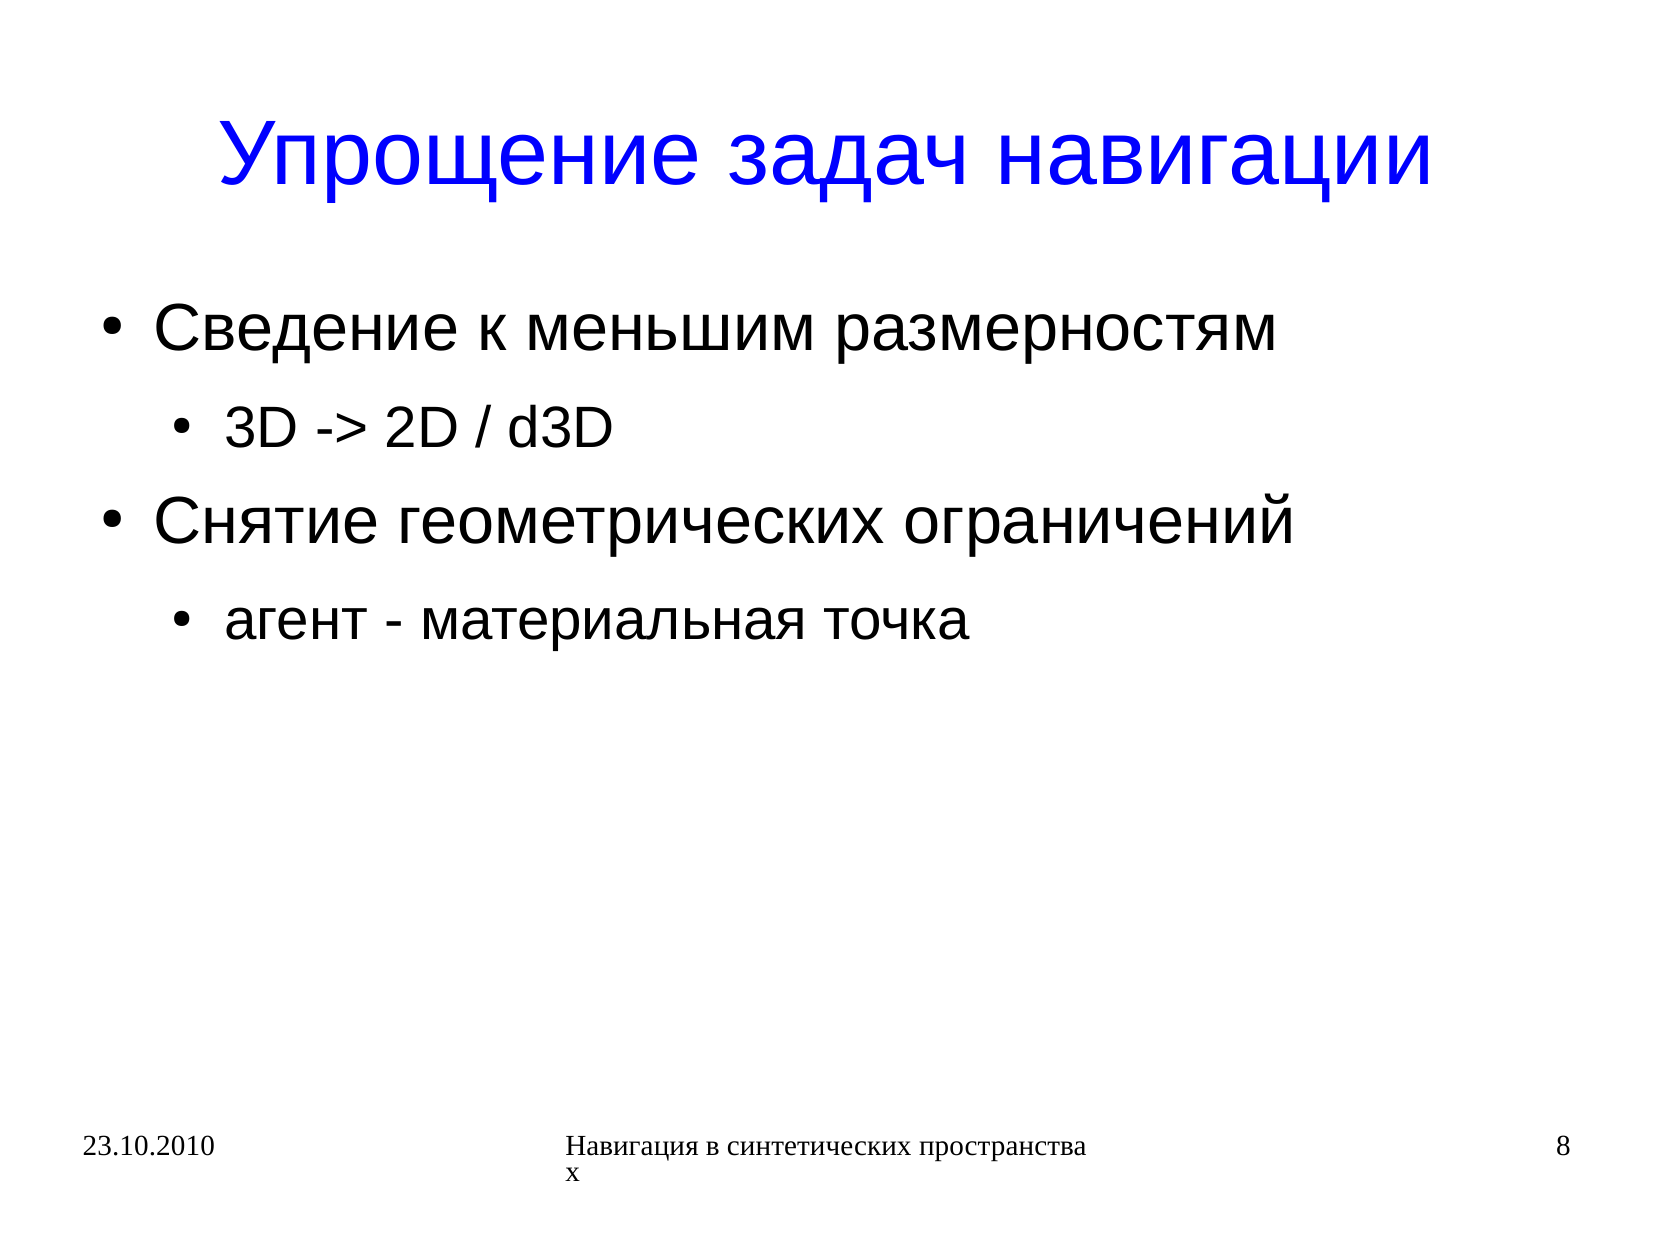

# Упрощение задач навигации
Сведение к меньшим размерностям
3D -> 2D / d3D
Снятие геометрических ограничений
агент - материальная точка
23.10.2010
Навигация в синтетических пространствах
8